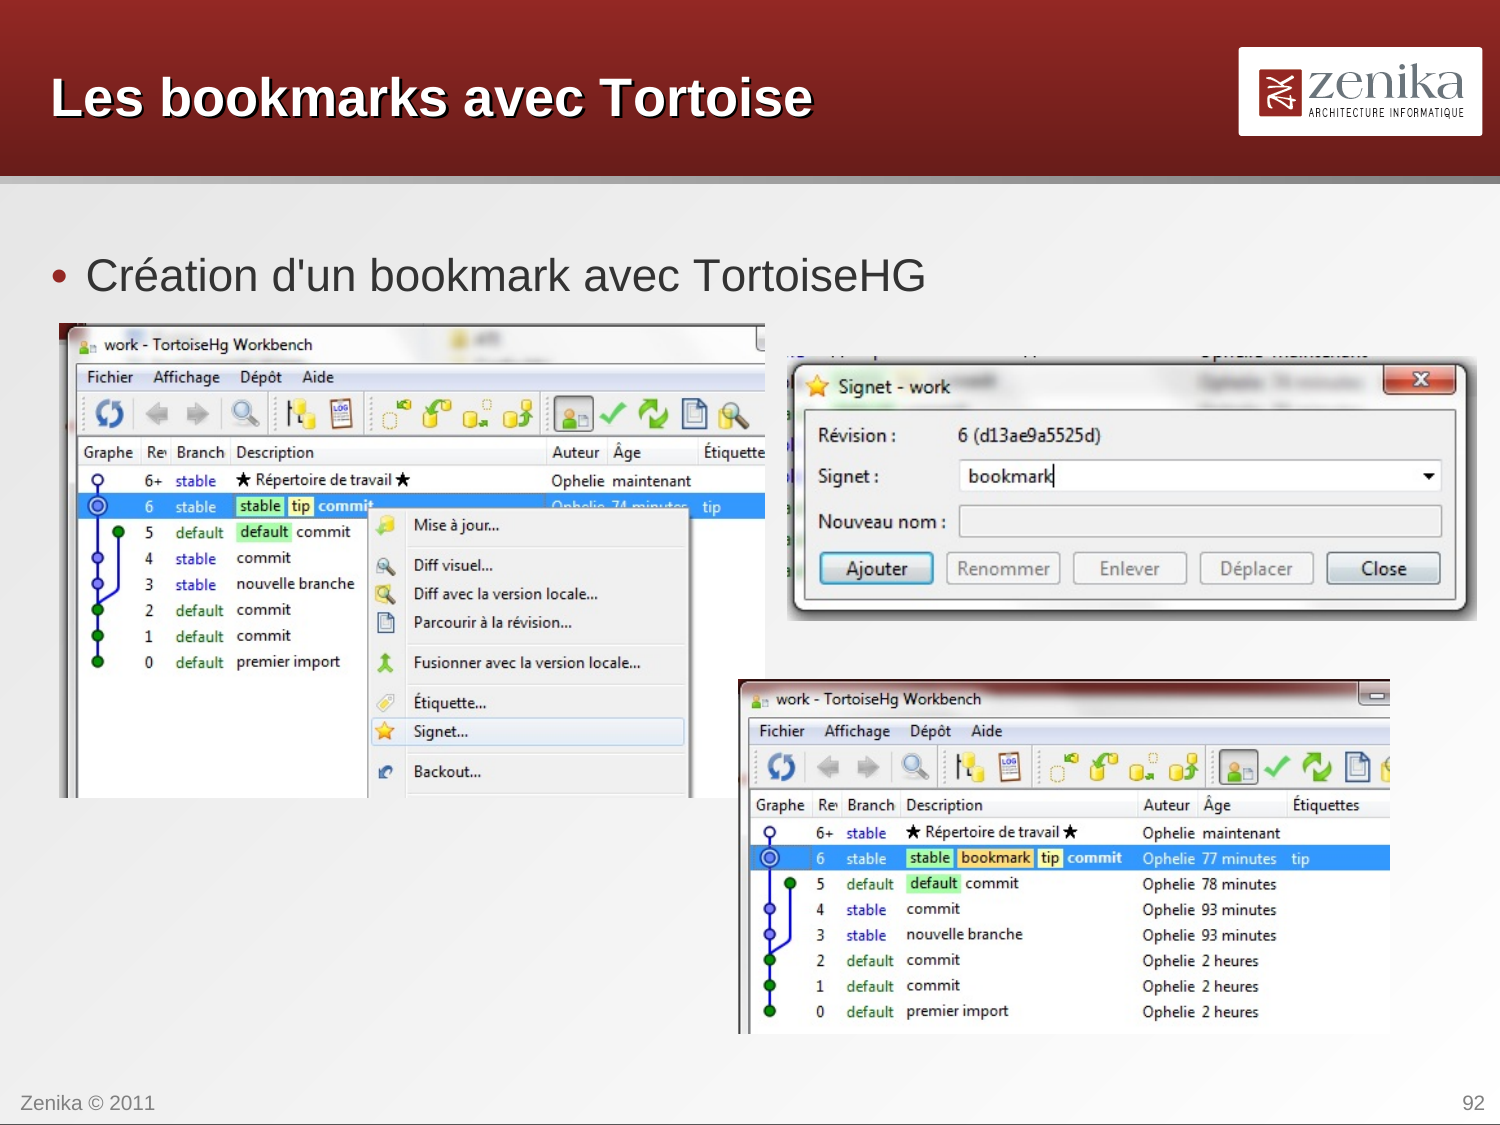

# Les bookmarks avec Tortoise
Création d'un bookmark avec TortoiseHG